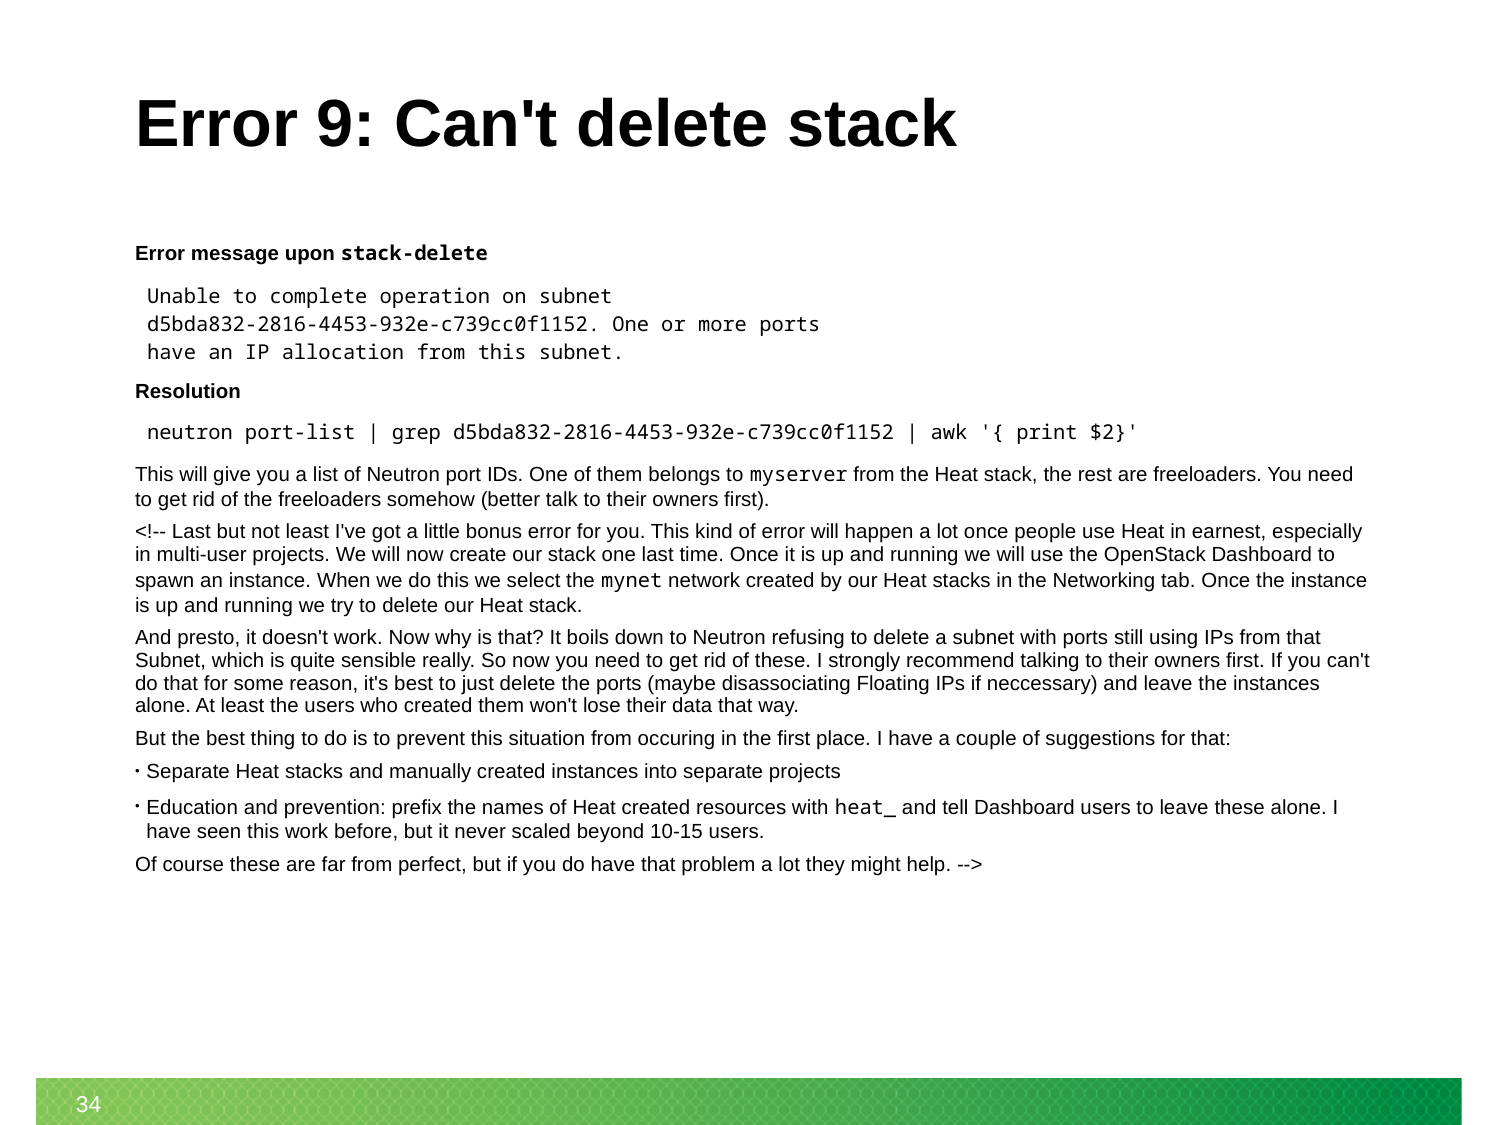

# Error 9: Can't delete stack
Error message upon stack-delete
Unable to complete operation on subnet
d5bda832-2816-4453-932e-c739cc0f1152. One or more ports
have an IP allocation from this subnet.
Resolution
neutron port-list | grep d5bda832-2816-4453-932e-c739cc0f1152 | awk '{ print $2}'
This will give you a list of Neutron port IDs. One of them belongs to myserver from the Heat stack, the rest are freeloaders. You need to get rid of the freeloaders somehow (better talk to their owners first).
<!-- Last but not least I've got a little bonus error for you. This kind of error will happen a lot once people use Heat in earnest, especially in multi-user projects. We will now create our stack one last time. Once it is up and running we will use the OpenStack Dashboard to spawn an instance. When we do this we select the mynet network created by our Heat stacks in the Networking tab. Once the instance is up and running we try to delete our Heat stack.
And presto, it doesn't work. Now why is that? It boils down to Neutron refusing to delete a subnet with ports still using IPs from that Subnet, which is quite sensible really. So now you need to get rid of these. I strongly recommend talking to their owners first. If you can't do that for some reason, it's best to just delete the ports (maybe disassociating Floating IPs if neccessary) and leave the instances alone. At least the users who created them won't lose their data that way.
But the best thing to do is to prevent this situation from occuring in the first place. I have a couple of suggestions for that:
Separate Heat stacks and manually created instances into separate projects
Education and prevention: prefix the names of Heat created resources with heat_ and tell Dashboard users to leave these alone. I have seen this work before, but it never scaled beyond 10-15 users.
Of course these are far from perfect, but if you do have that problem a lot they might help. -->